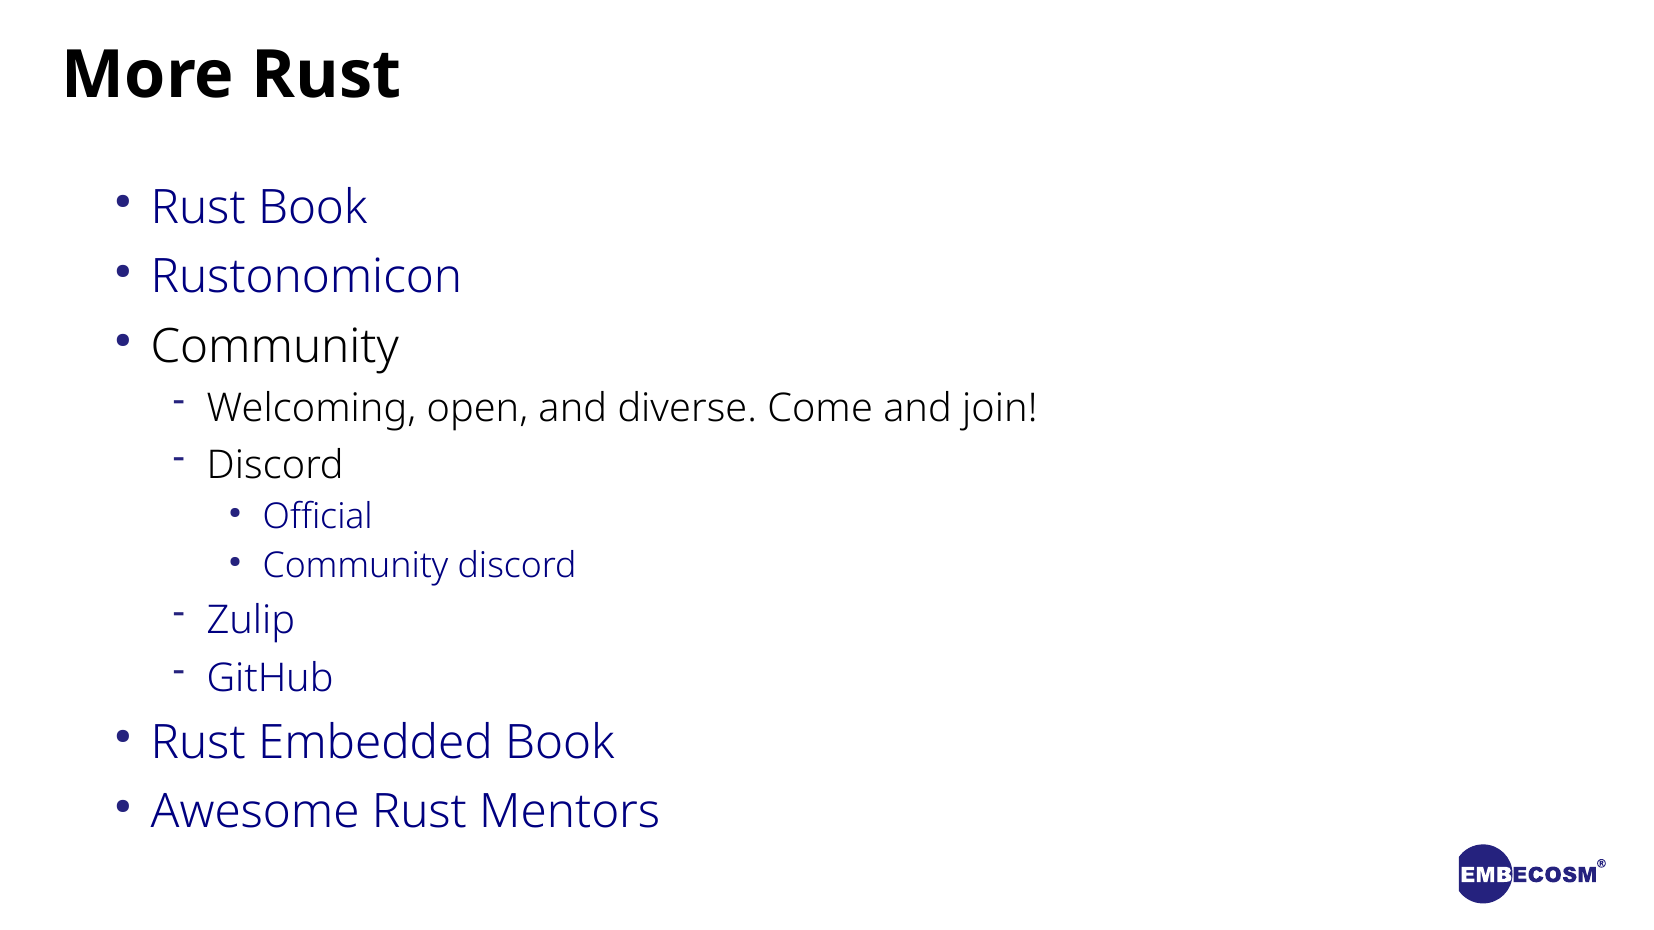

# More Rust
Rust Book
Rustonomicon
Community
Welcoming, open, and diverse. Come and join!
Discord
Official
Community discord
Zulip
GitHub
Rust Embedded Book
Awesome Rust Mentors